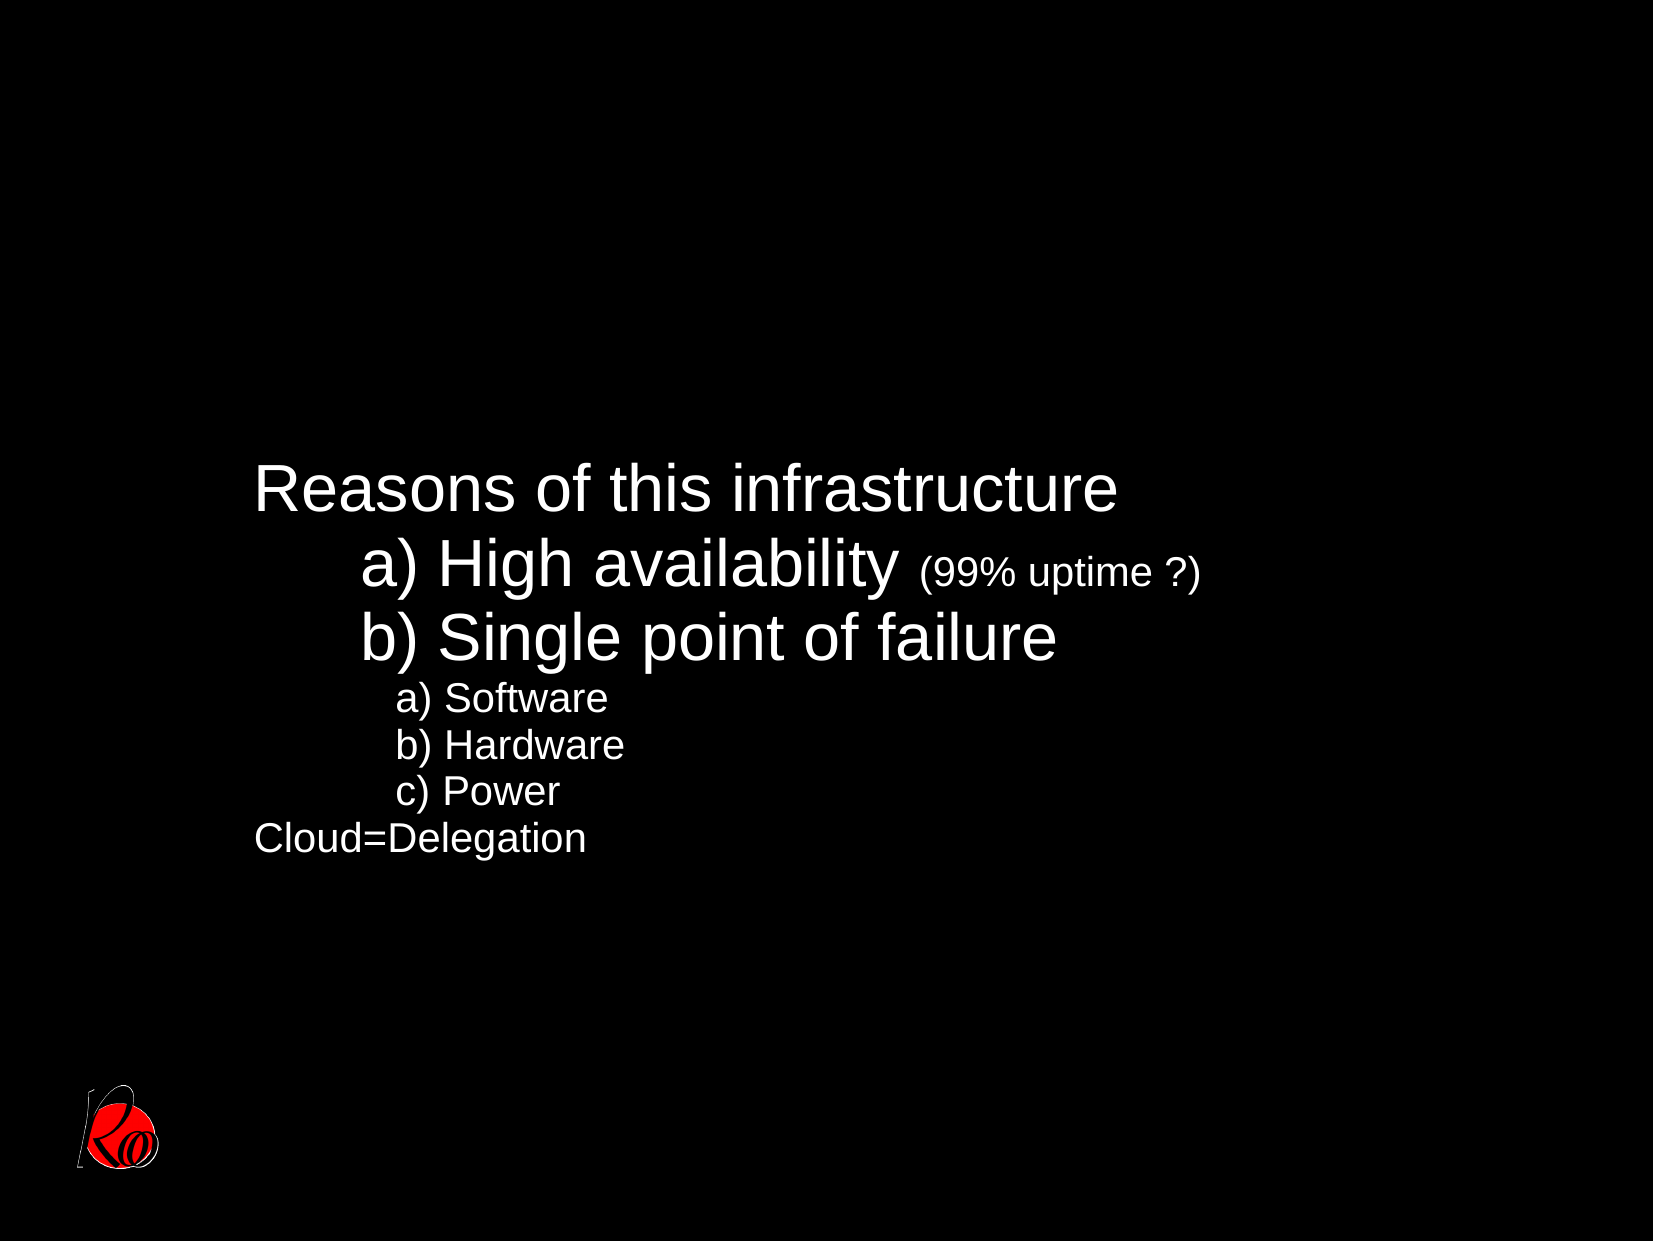

# Reasons of this infrastructure
 High availability (99% uptime ?)
 Single point of failure
 Software
 Hardware
 Power
Cloud=Delegation